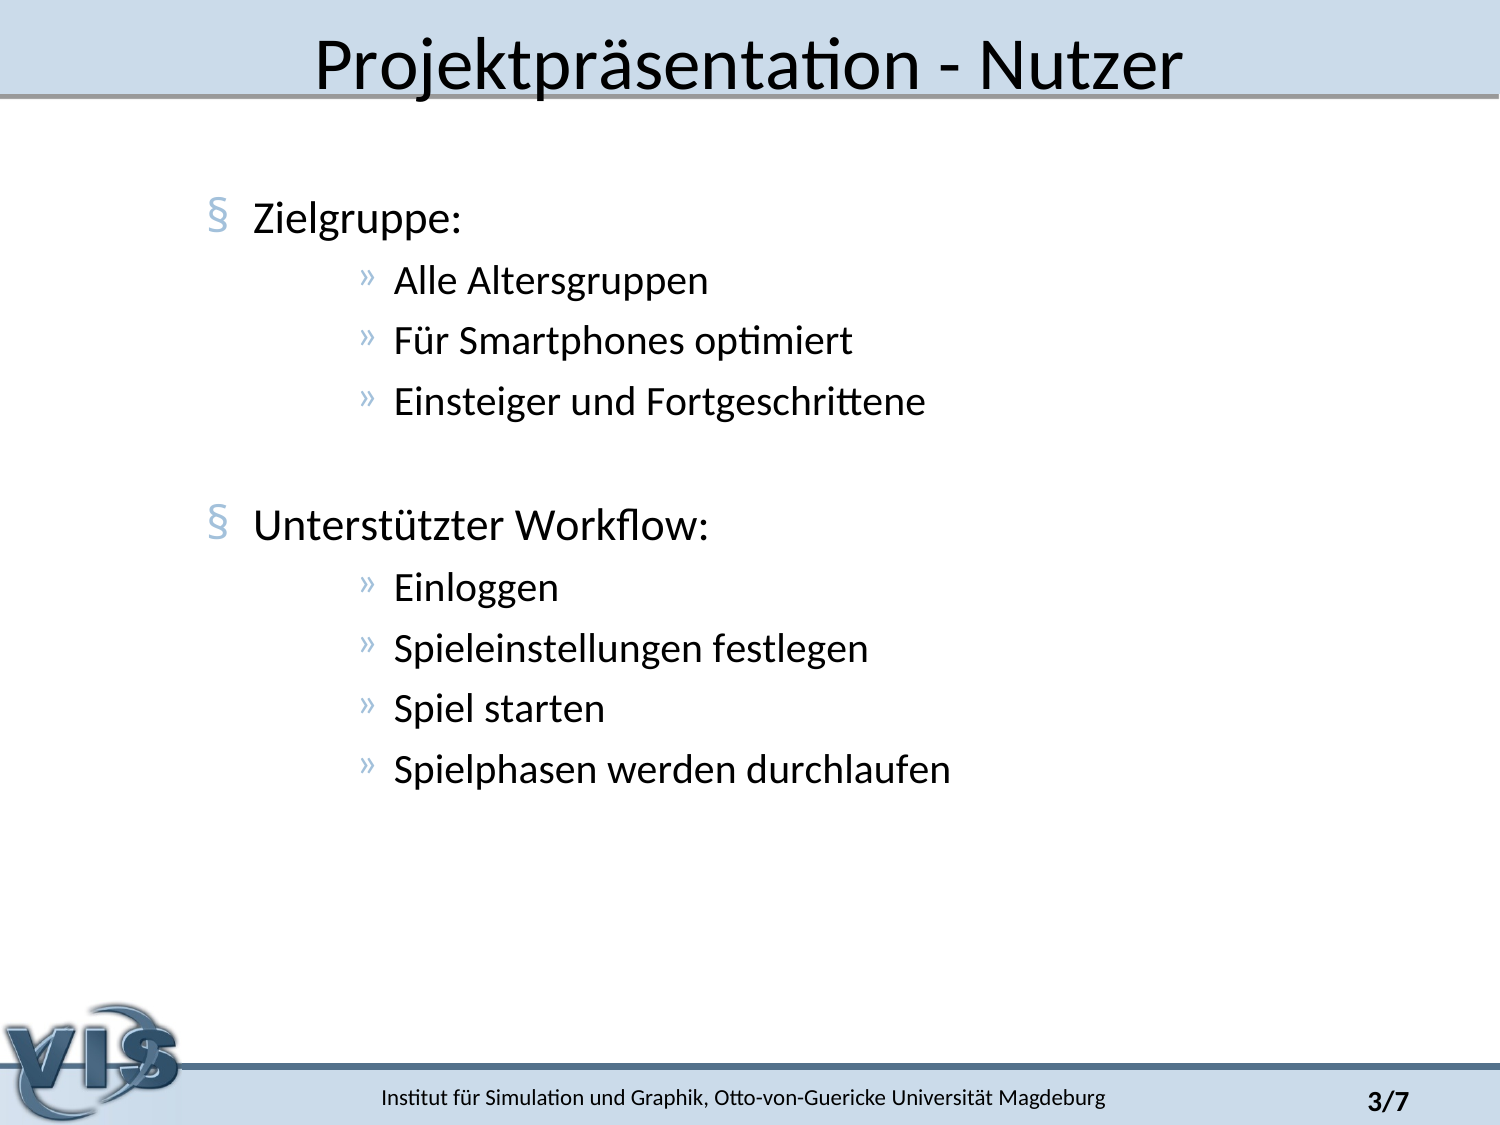

# Projektpräsentation - Nutzer
Zielgruppe:
Alle Altersgruppen
Für Smartphones optimiert
Einsteiger und Fortgeschrittene
Unterstützter Workflow:
Einloggen
Spieleinstellungen festlegen
Spiel starten
Spielphasen werden durchlaufen